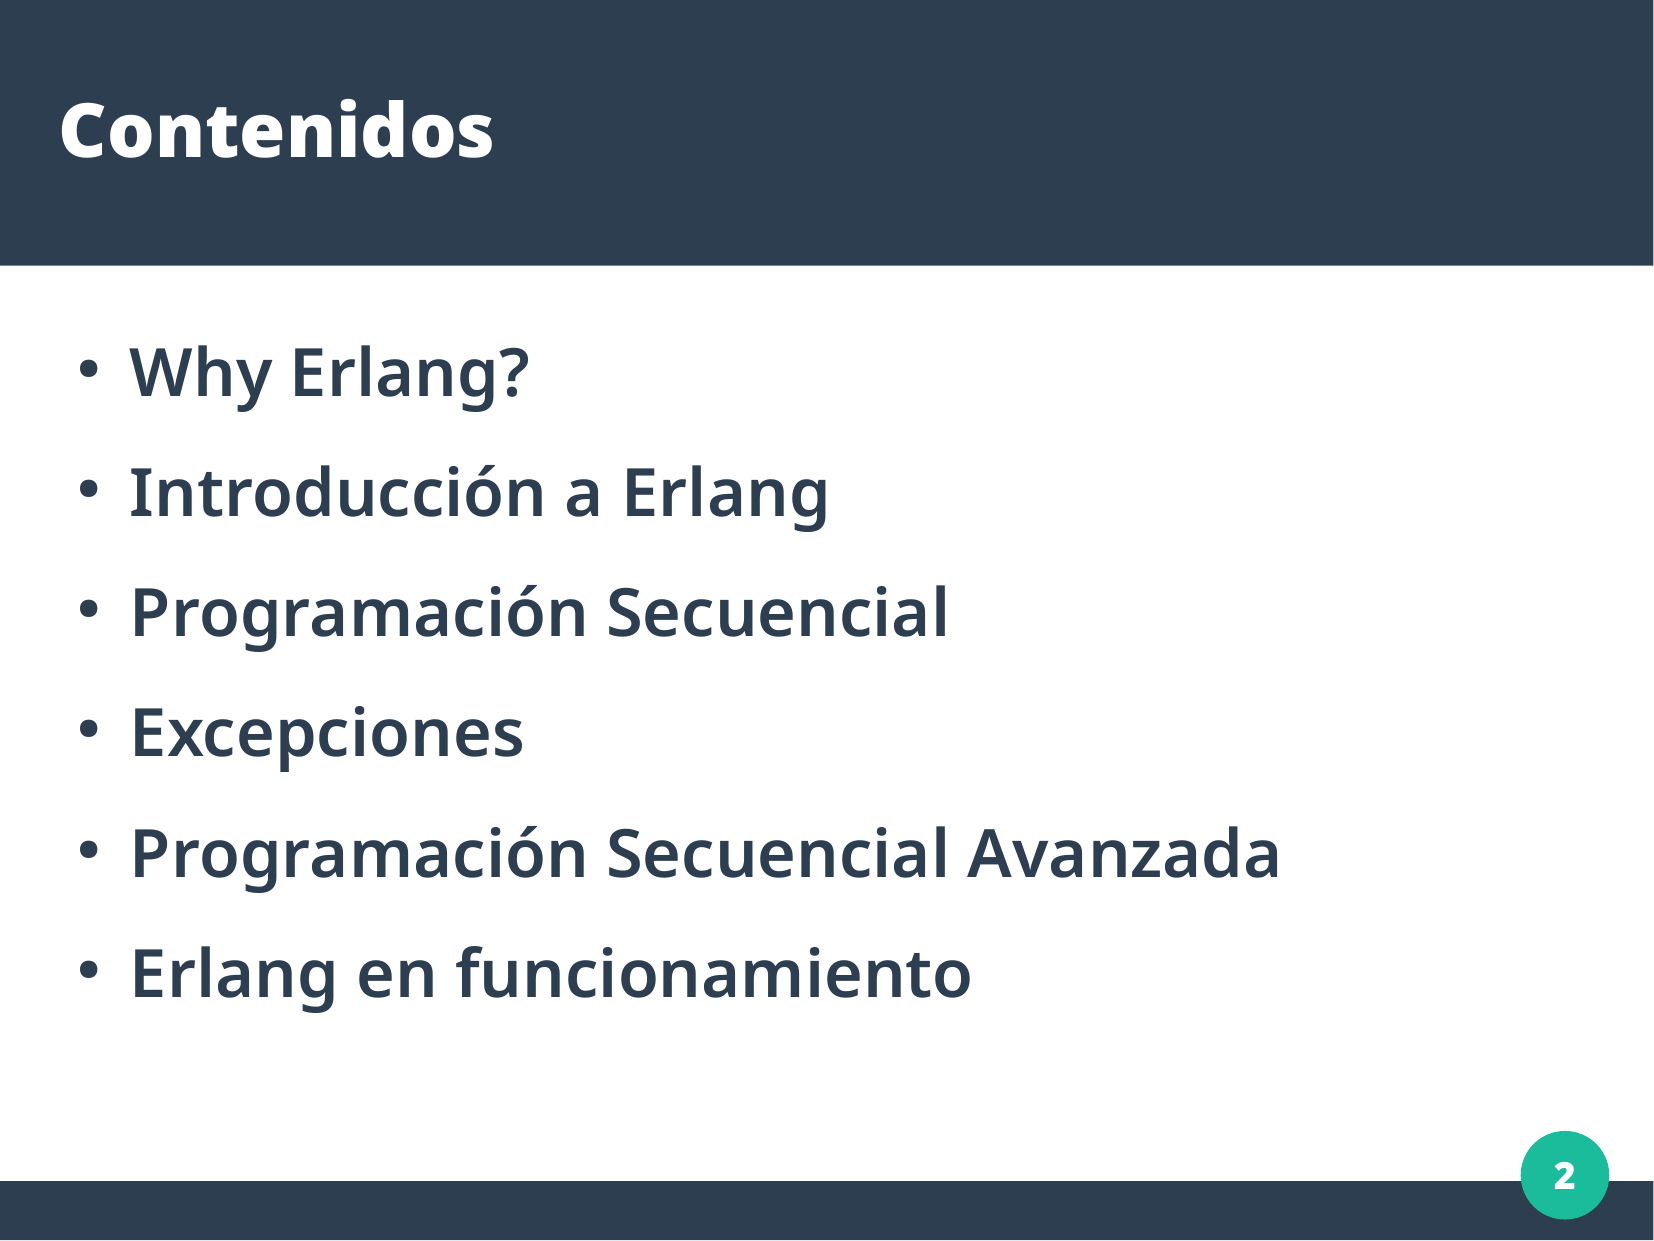

# Contenidos
Why Erlang?
Introducción a Erlang
Programación Secuencial
Excepciones
Programación Secuencial Avanzada
Erlang en funcionamiento
2